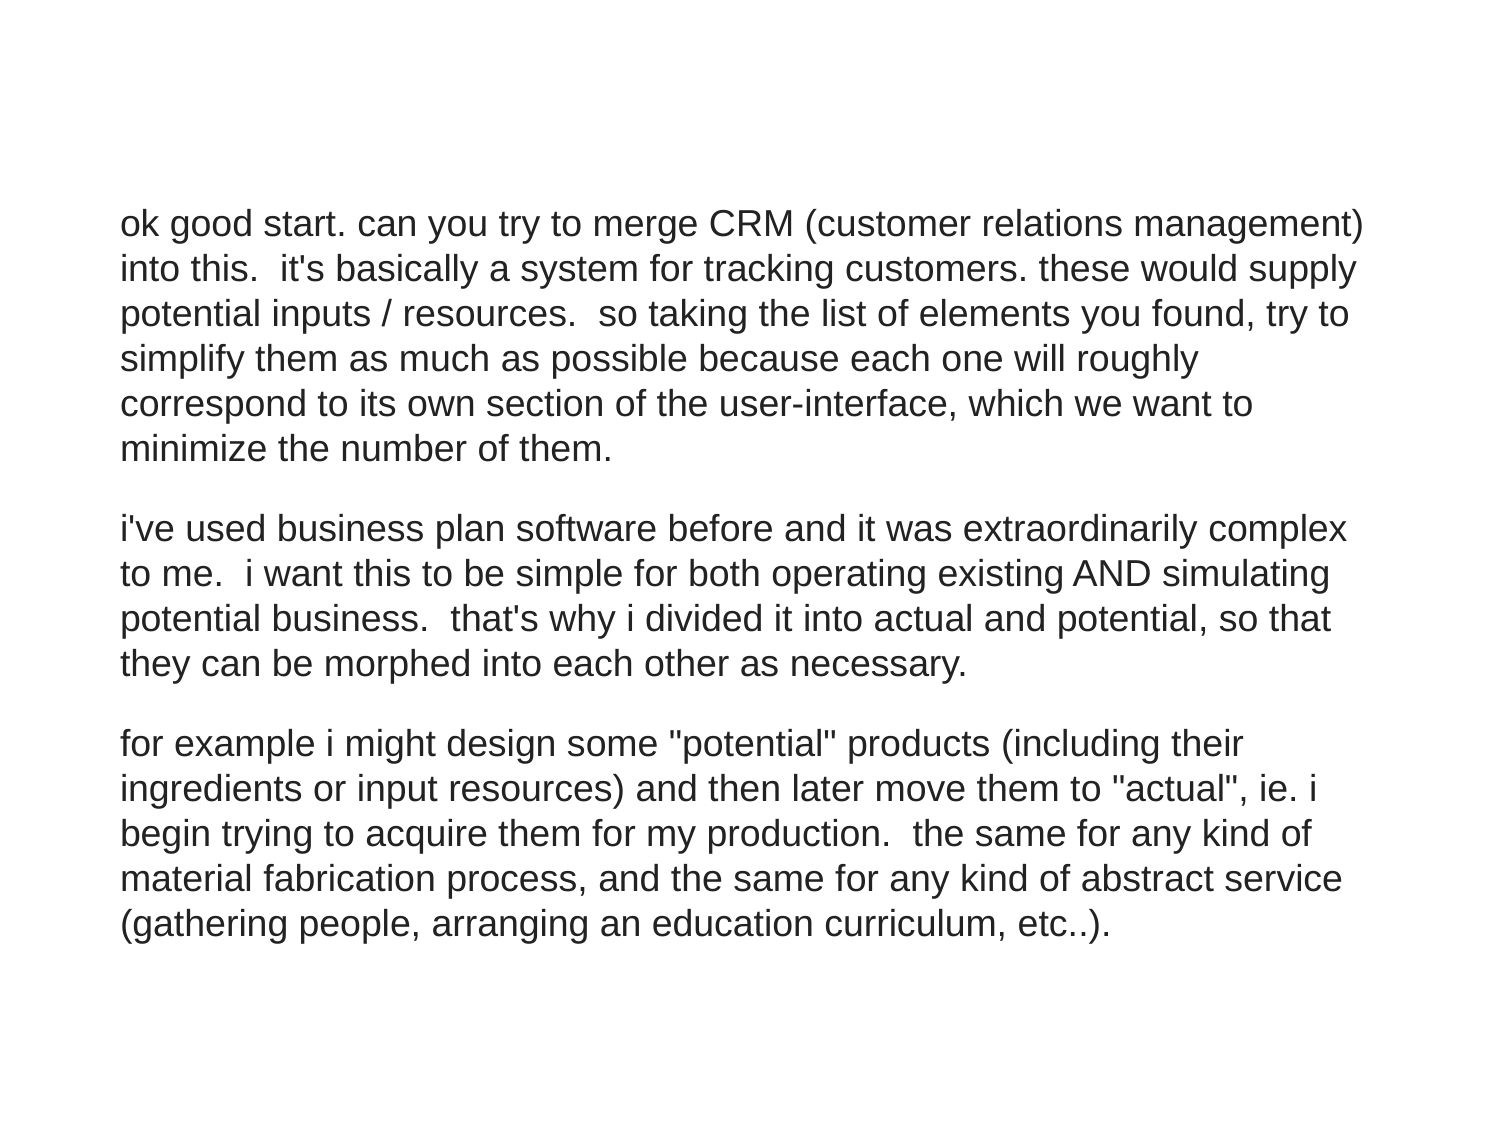

ok good start. can you try to merge CRM (customer relations management) into this. it's basically a system for tracking customers. these would supply potential inputs / resources. so taking the list of elements you found, try to simplify them as much as possible because each one will roughly correspond to its own section of the user-interface, which we want to minimize the number of them.
i've used business plan software before and it was extraordinarily complex to me. i want this to be simple for both operating existing AND simulating potential business. that's why i divided it into actual and potential, so that they can be morphed into each other as necessary.
for example i might design some "potential" products (including their ingredients or input resources) and then later move them to "actual", ie. i begin trying to acquire them for my production. the same for any kind of material fabrication process, and the same for any kind of abstract service (gathering people, arranging an education curriculum, etc..).